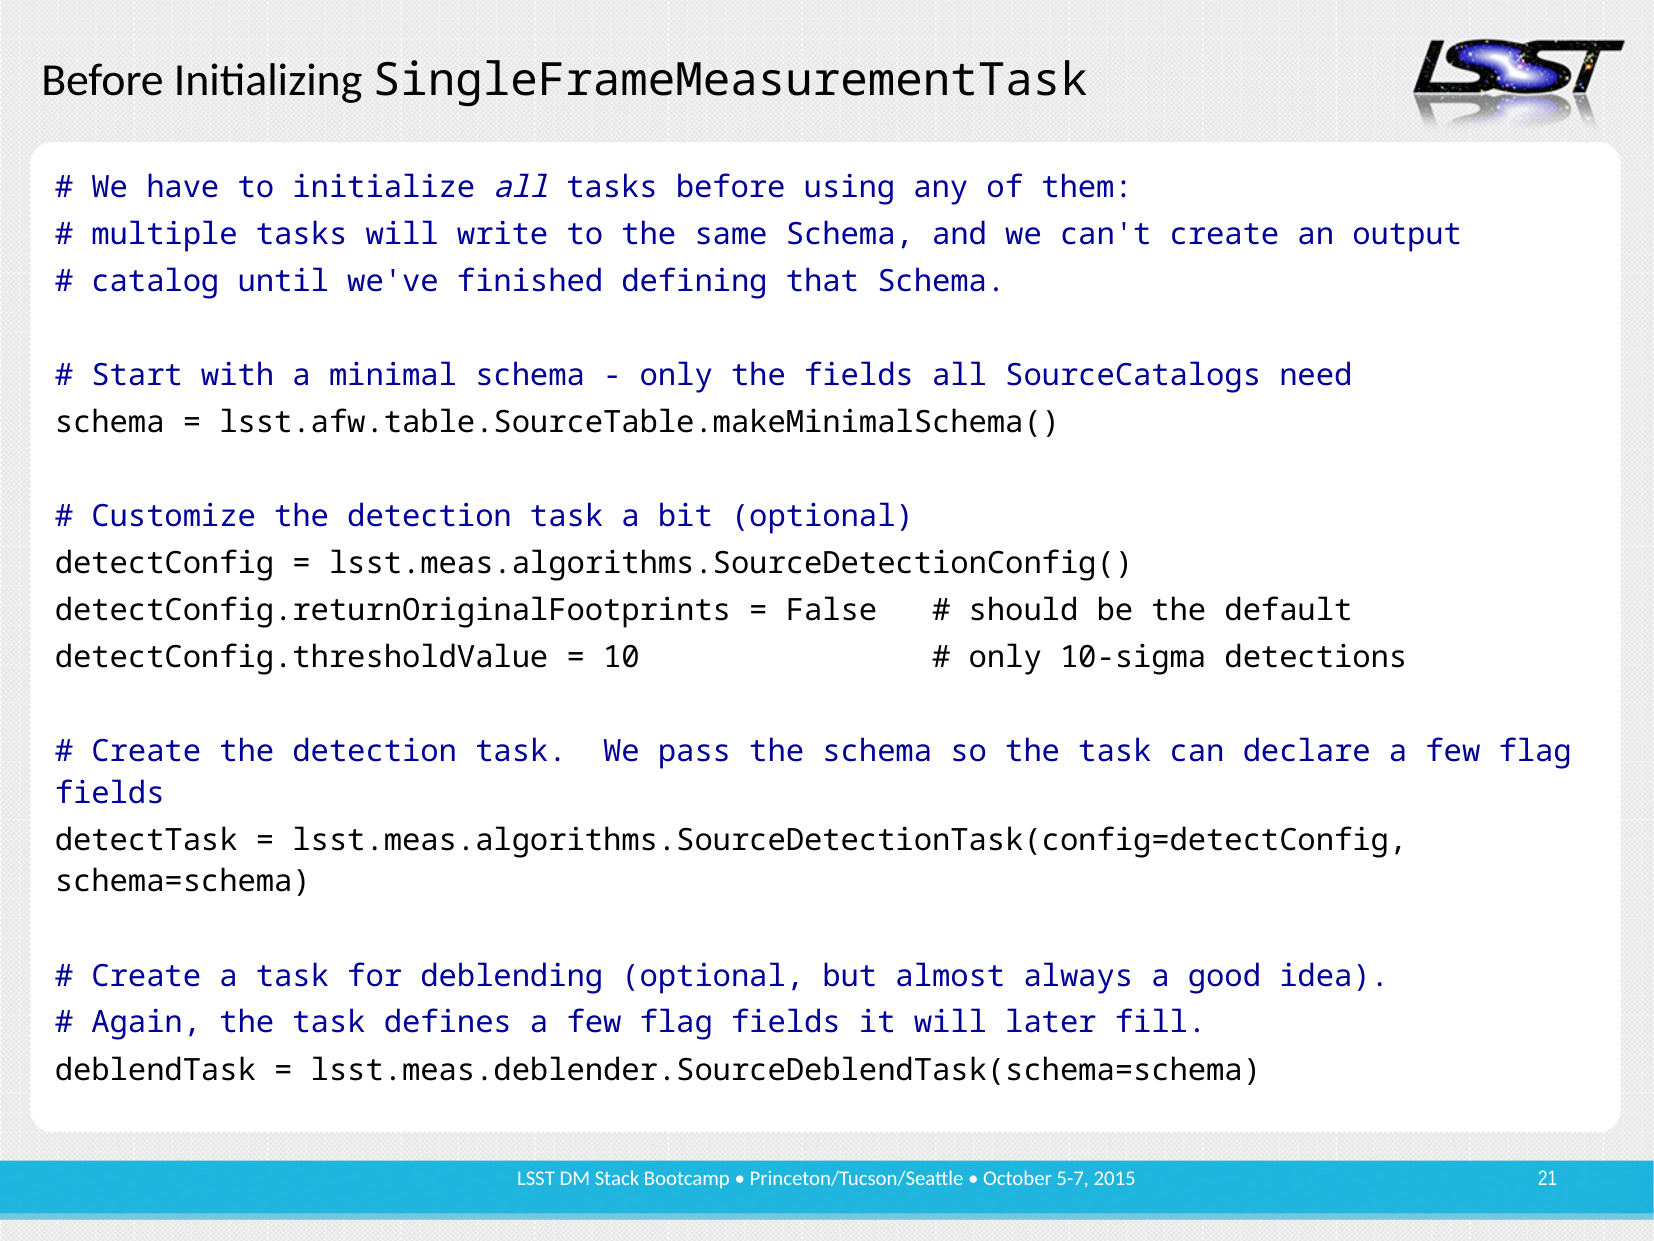

# Before Initializing SingleFrameMeasurementTask
# We have to initialize all tasks before using any of them:
# multiple tasks will write to the same Schema, and we can't create an output
# catalog until we've finished defining that Schema.
# Start with a minimal schema - only the fields all SourceCatalogs need
schema = lsst.afw.table.SourceTable.makeMinimalSchema()
# Customize the detection task a bit (optional)
detectConfig = lsst.meas.algorithms.SourceDetectionConfig()
detectConfig.returnOriginalFootprints = False # should be the default
detectConfig.thresholdValue = 10 # only 10-sigma detections
# Create the detection task. We pass the schema so the task can declare a few flag fields
detectTask = lsst.meas.algorithms.SourceDetectionTask(config=detectConfig, schema=schema)
# Create a task for deblending (optional, but almost always a good idea).
# Again, the task defines a few flag fields it will later fill.
deblendTask = lsst.meas.deblender.SourceDeblendTask(schema=schema)